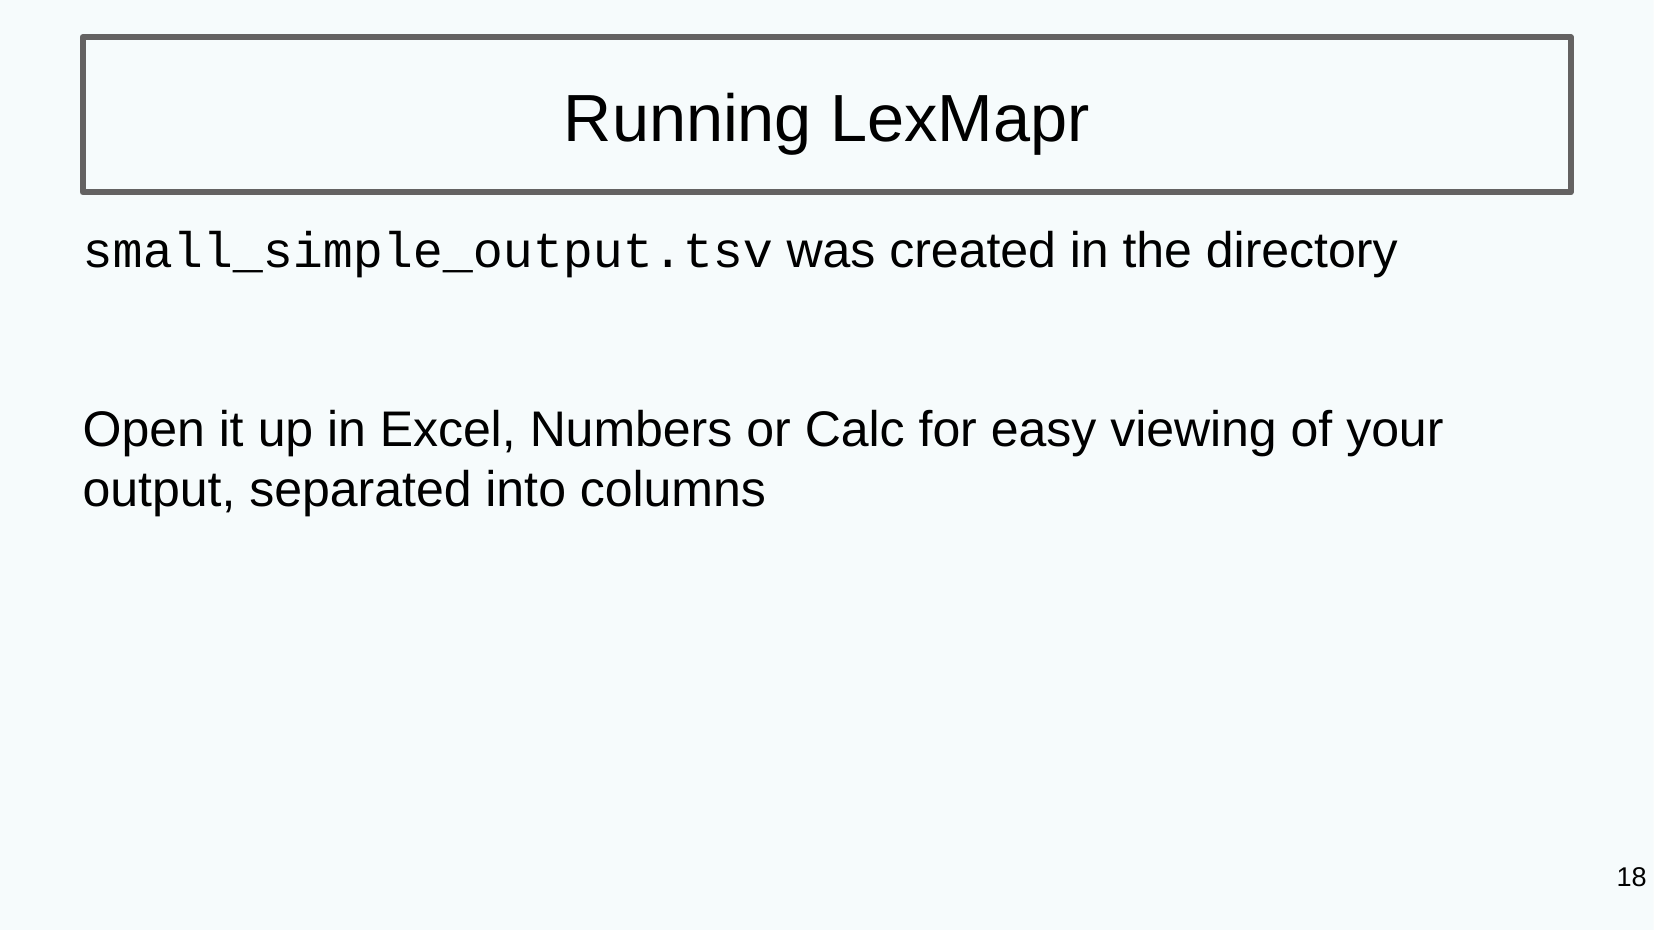

Running LexMapr
small_simple_output.tsv was created in the directory
Open it up in Excel, Numbers or Calc for easy viewing of your output, separated into columns